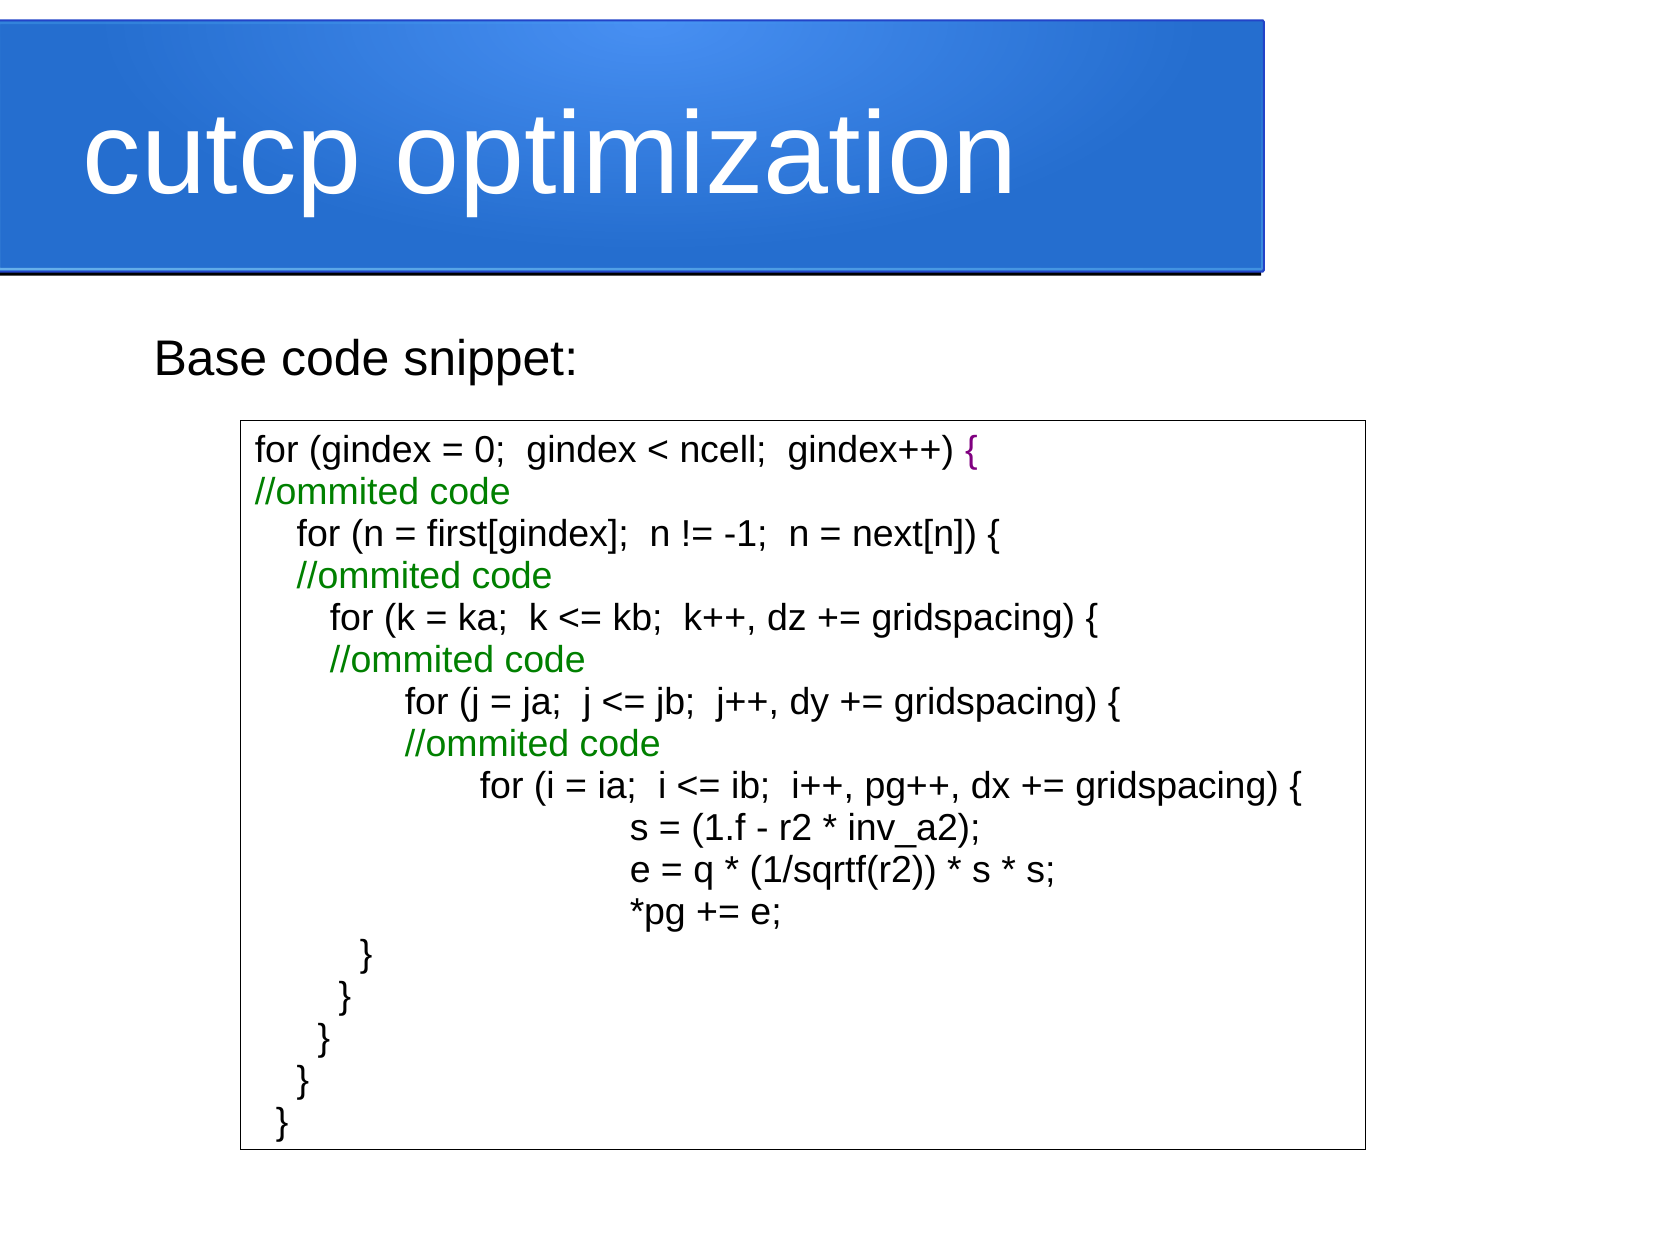

# cutcp optimization
Base code snippet:
for (gindex = 0; gindex < ncell; gindex++) {
//ommited code
 for (n = first[gindex]; n != -1; n = next[n]) {
 //ommited code
 	for (k = ka; k <= kb; k++, dz += gridspacing) {
 	//ommited code
 		for (j = ja; j <= jb; j++, dy += gridspacing) {
 		//ommited code
 			for (i = ia; i <= ib; i++, pg++, dx += gridspacing) {
 					s = (1.f - r2 * inv_a2);
 					e = q * (1/sqrtf(r2)) * s * s;
					*pg += e;
 }
 }
 }
 }
 }